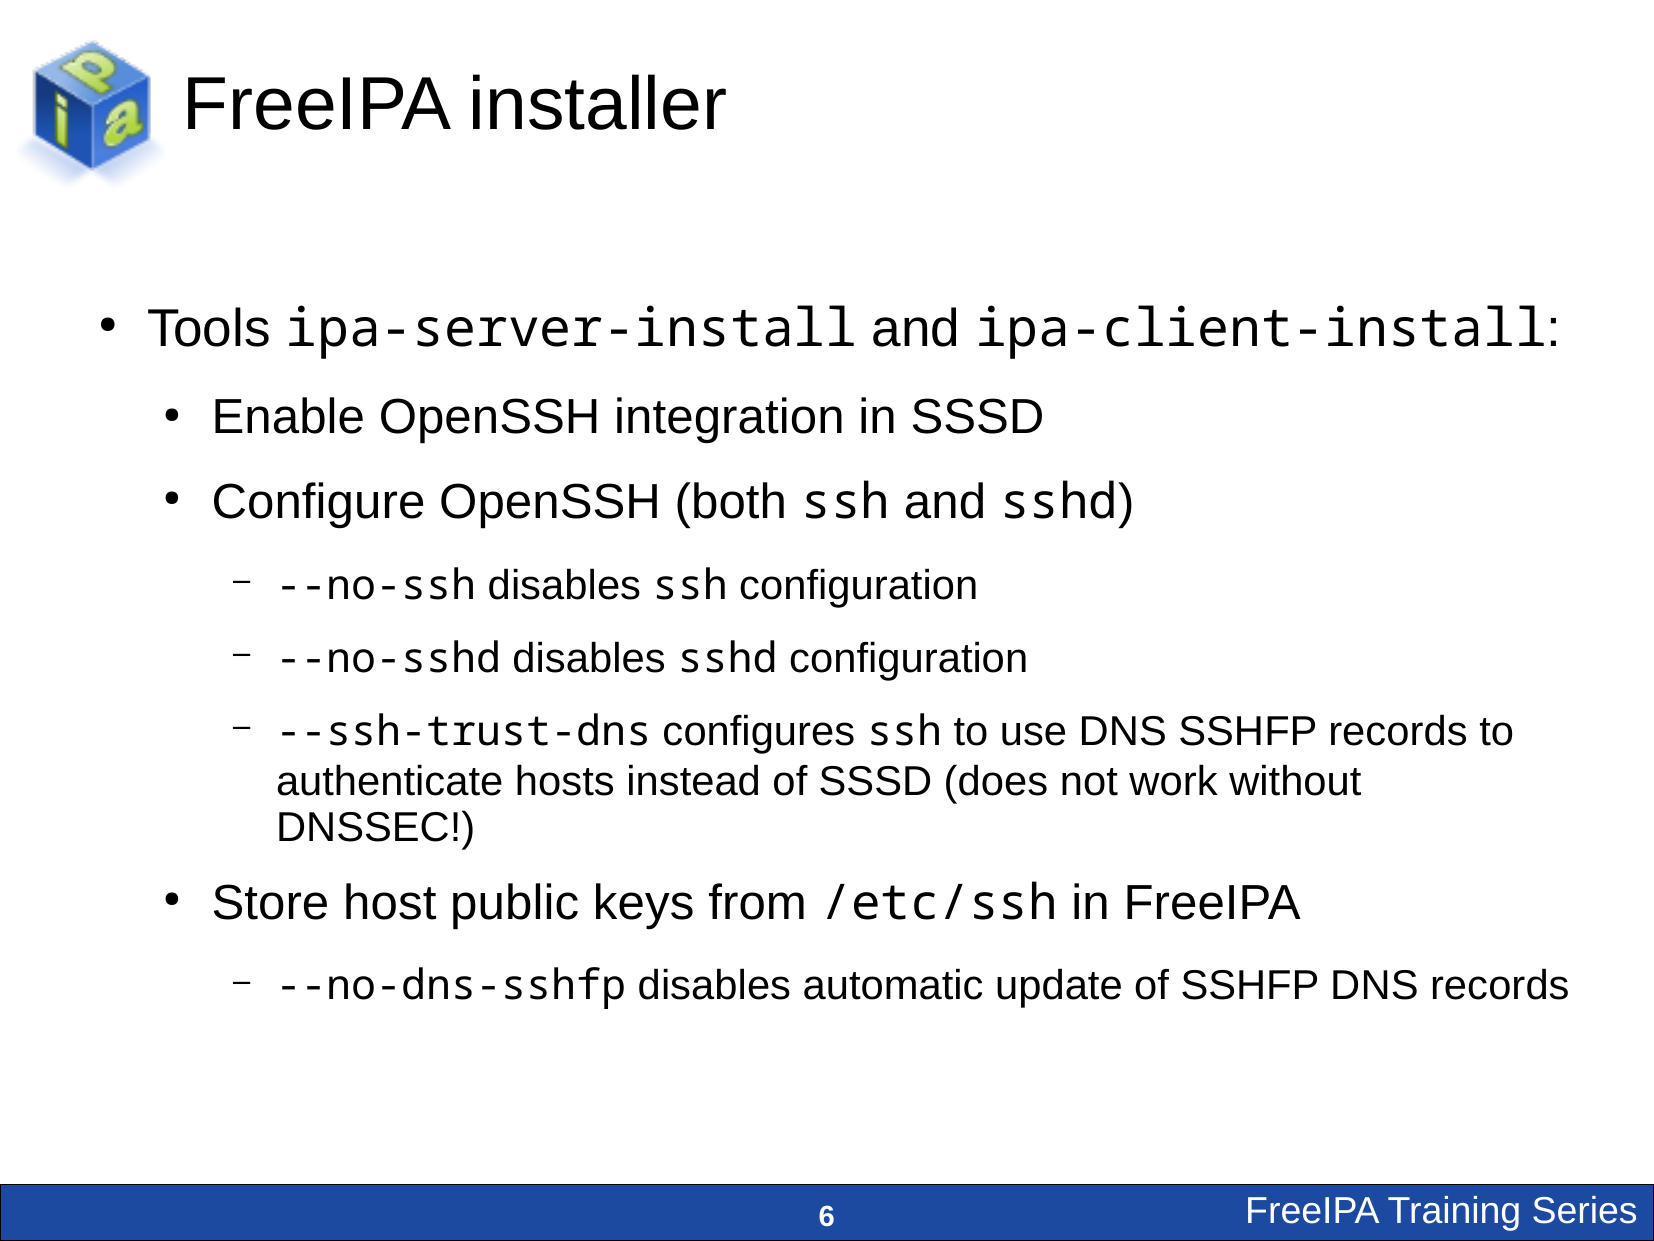

# FreeIPA installer
Tools ipa-server-install and ipa-client-install:
Enable OpenSSH integration in SSSD
Configure OpenSSH (both ssh and sshd)
--no-ssh disables ssh configuration
--no-sshd disables sshd configuration
--ssh-trust-dns configures ssh to use DNS SSHFP records to authenticate hosts instead of SSSD (does not work without DNSSEC!)
Store host public keys from /etc/ssh in FreeIPA
--no-dns-sshfp disables automatic update of SSHFP DNS records
6